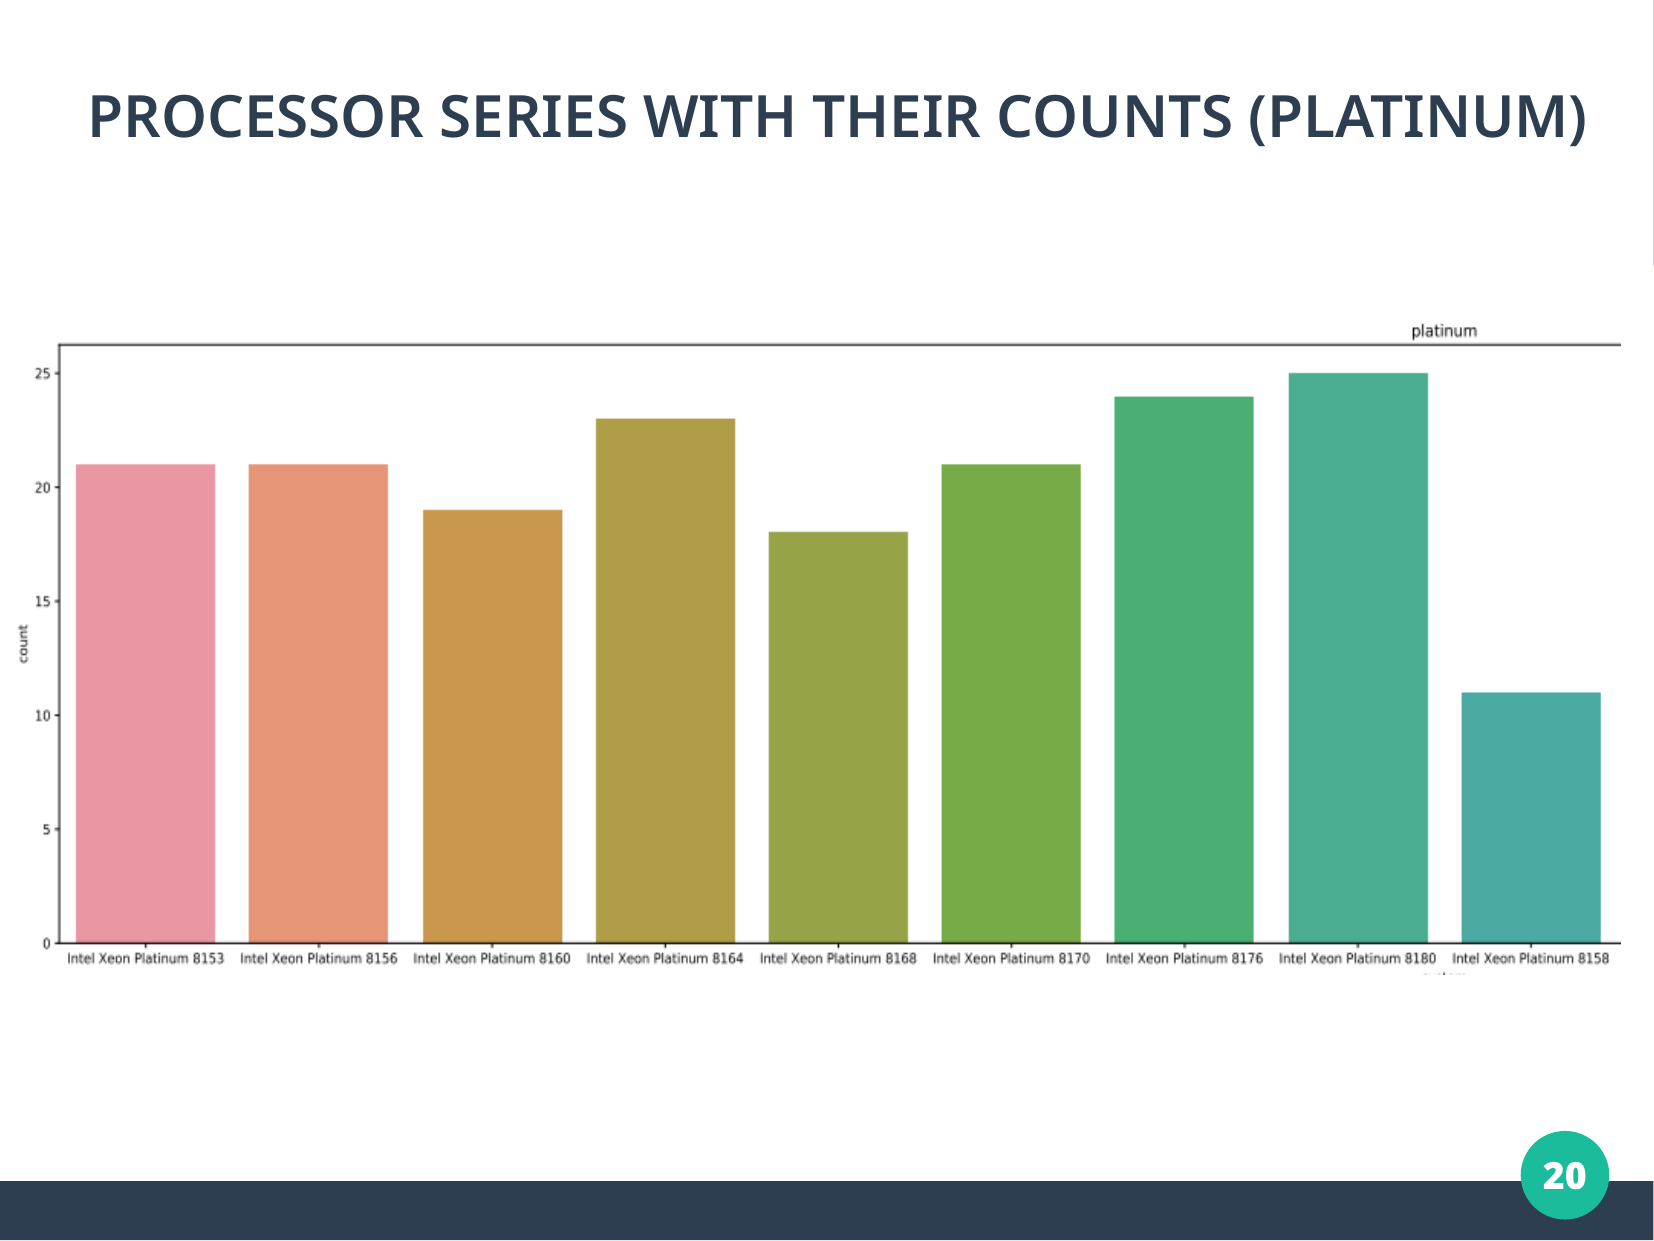

# BRONZE
PROCESSOR SERIES WITH THEIR COUNTS (PLATINUM)
20